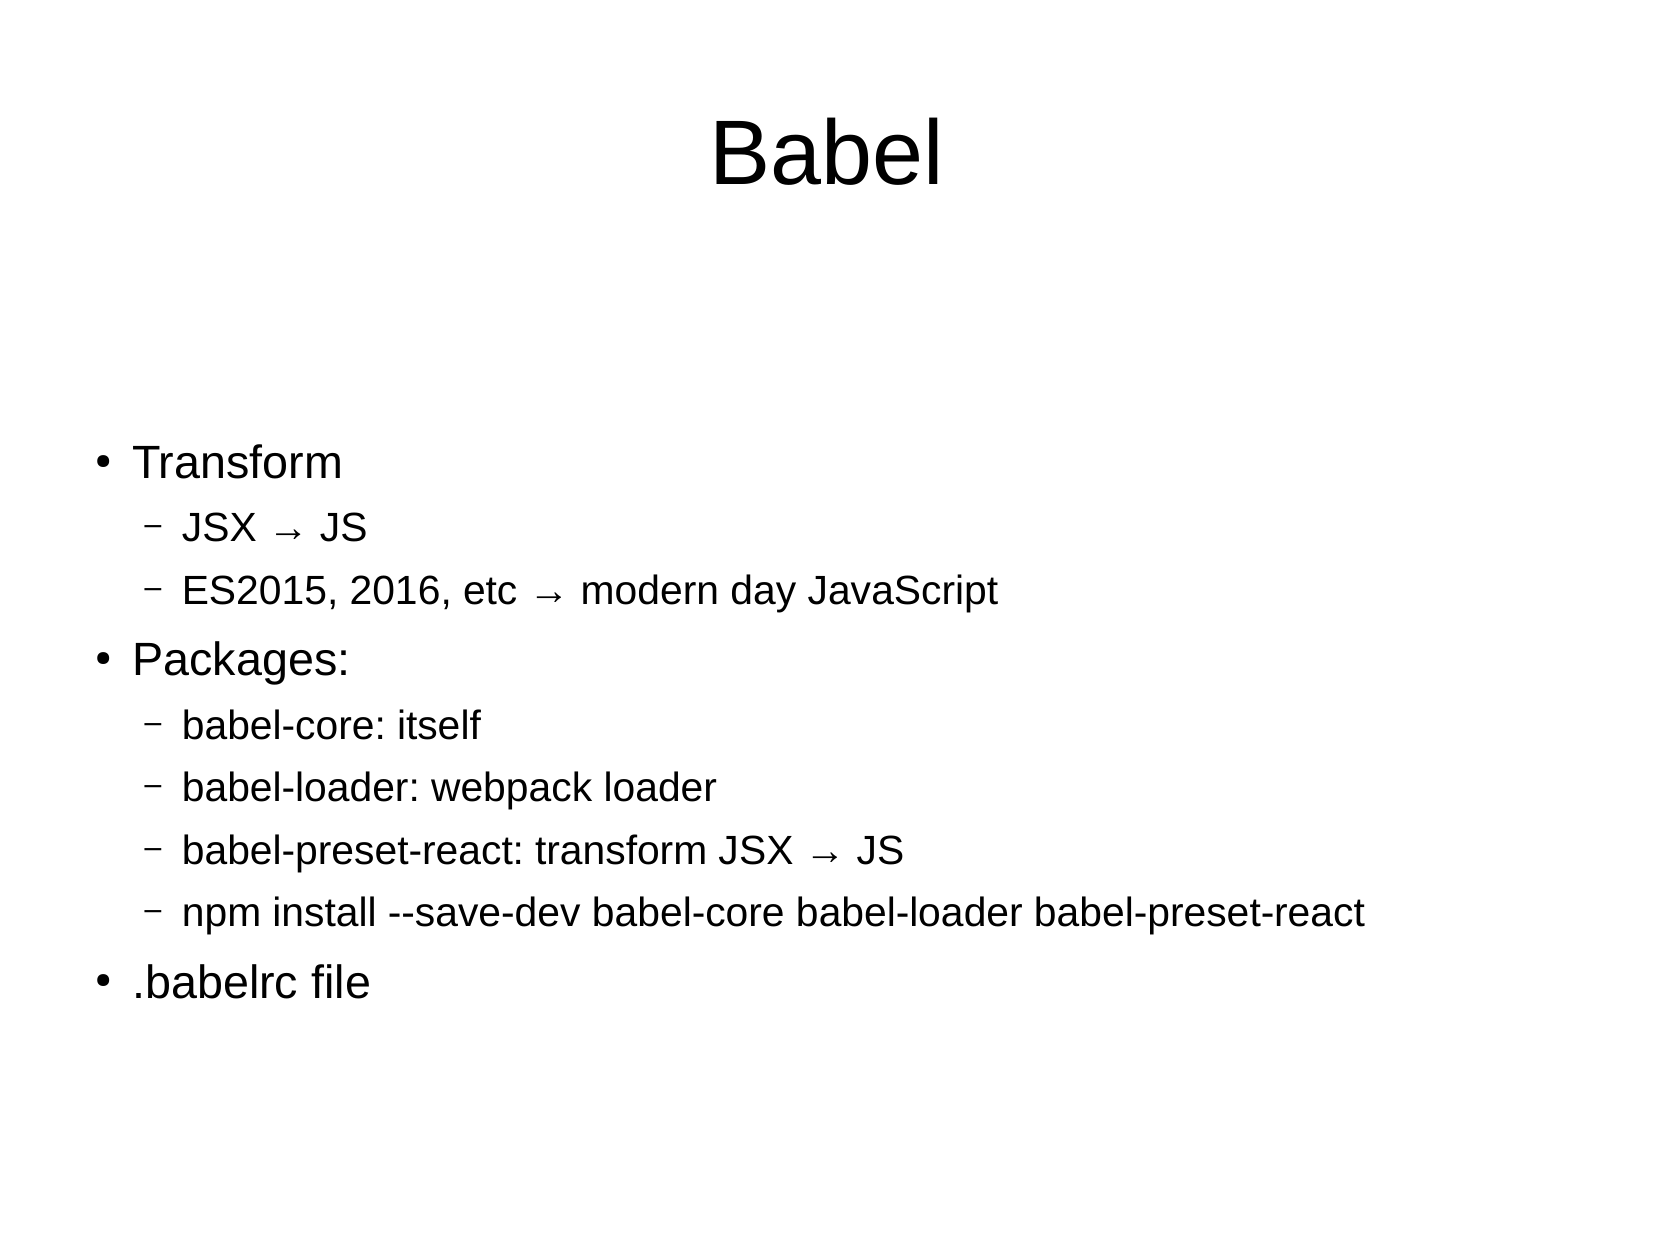

# Babel
Transform
JSX → JS
ES2015, 2016, etc → modern day JavaScript
Packages:
babel-core: itself
babel-loader: webpack loader
babel-preset-react: transform JSX → JS
npm install --save-dev babel-core babel-loader babel-preset-react
.babelrc file